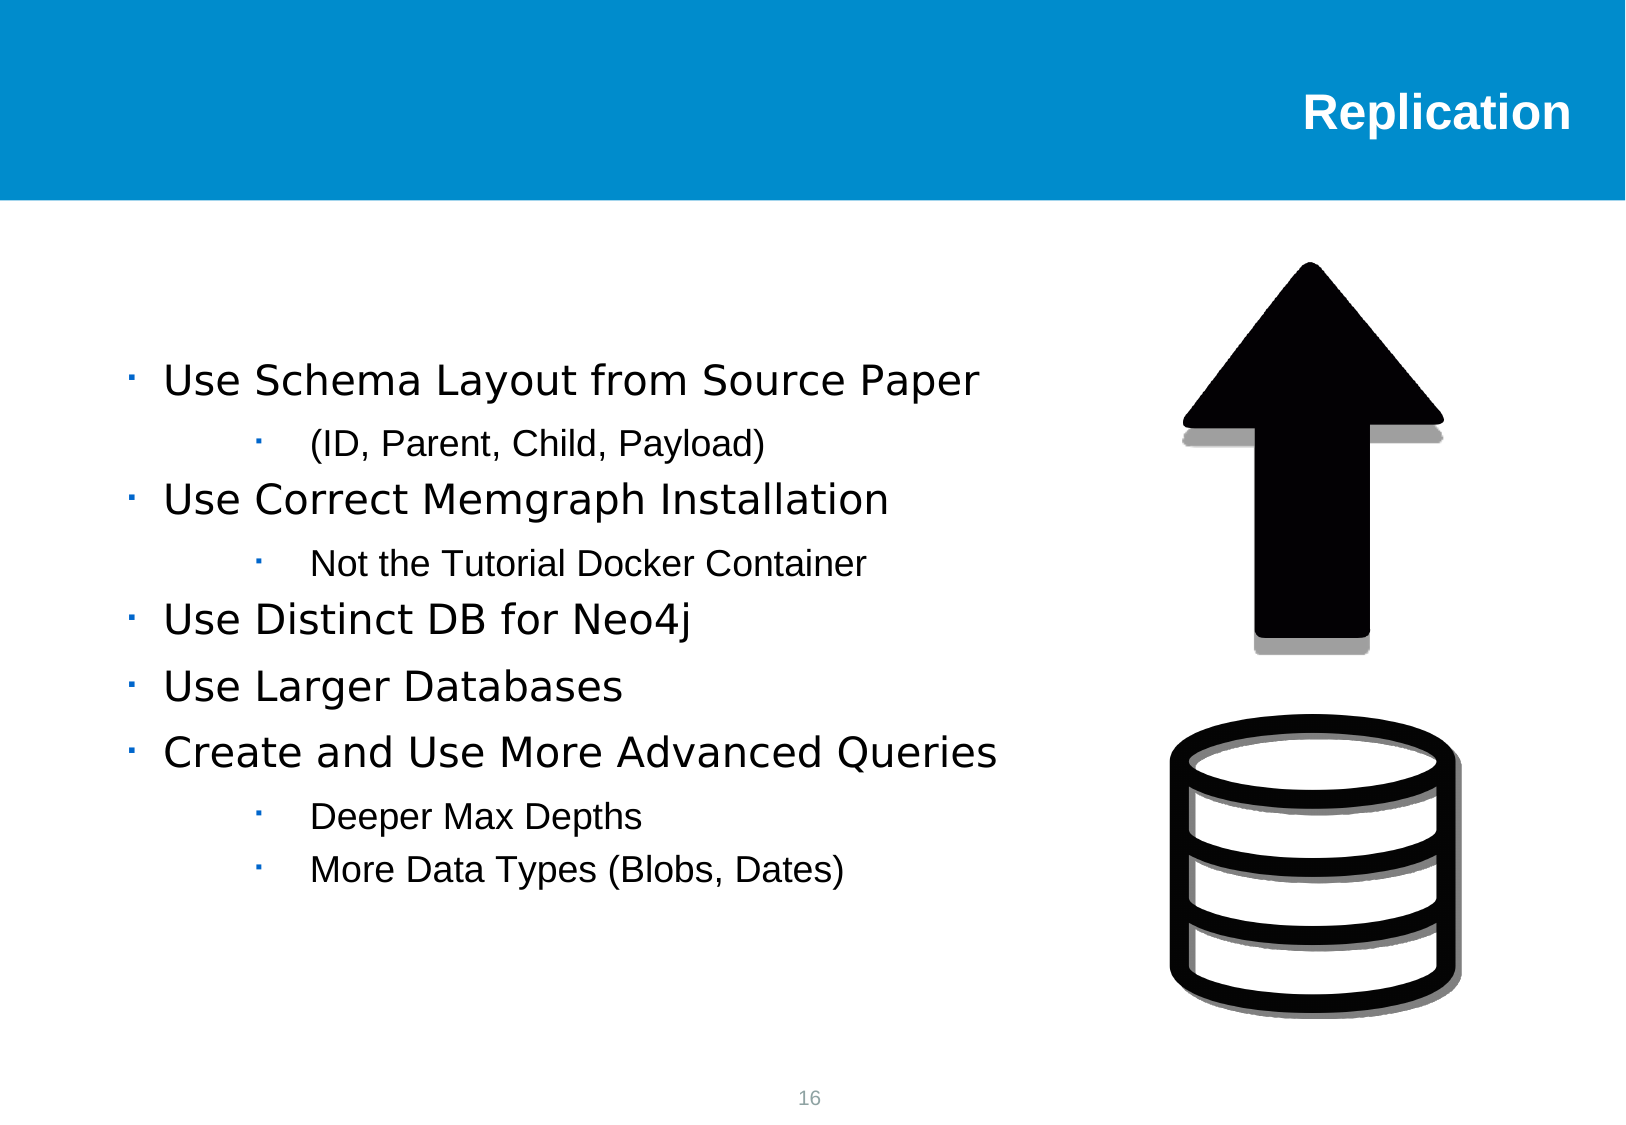

# Replication
Use Schema Layout from Source Paper
(ID, Parent, Child, Payload)
Use Correct Memgraph Installation
Not the Tutorial Docker Container
Use Distinct DB for Neo4j
Use Larger Databases
Create and Use More Advanced Queries
Deeper Max Depths
More Data Types (Blobs, Dates)